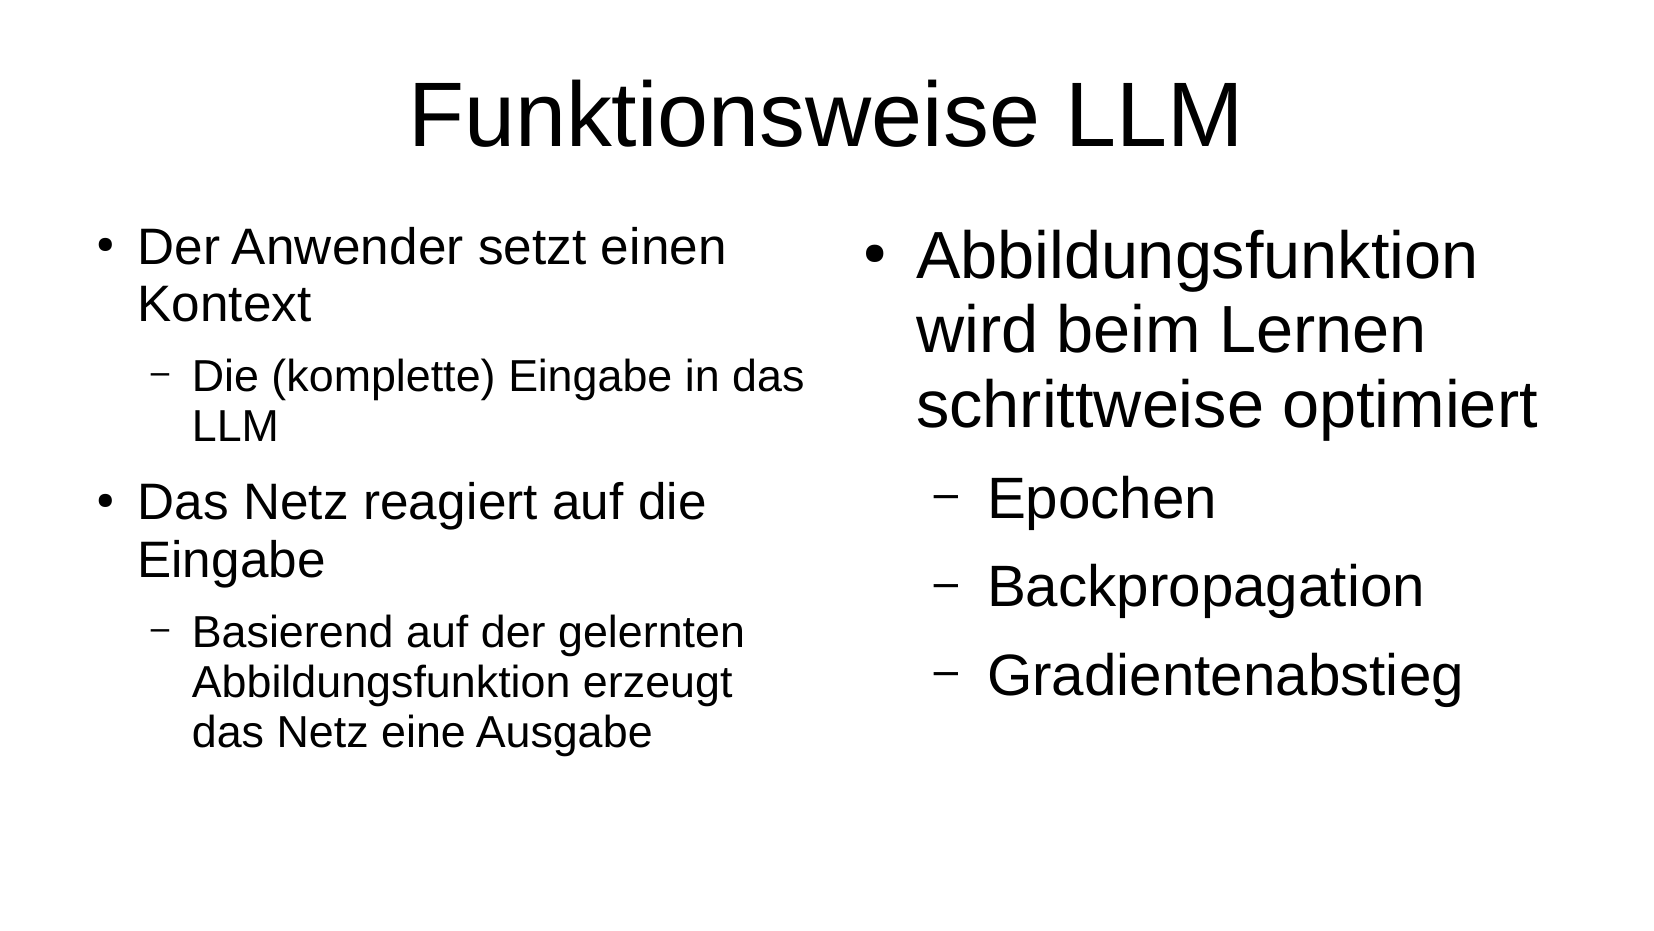

# Funktionsweise LLM
Der Anwender setzt einen Kontext
Die (komplette) Eingabe in das LLM
Das Netz reagiert auf die Eingabe
Basierend auf der gelernten Abbildungsfunktion erzeugt das Netz eine Ausgabe
Abbildungsfunktion wird beim Lernen schrittweise optimiert
Epochen
Backpropagation
Gradientenabstieg